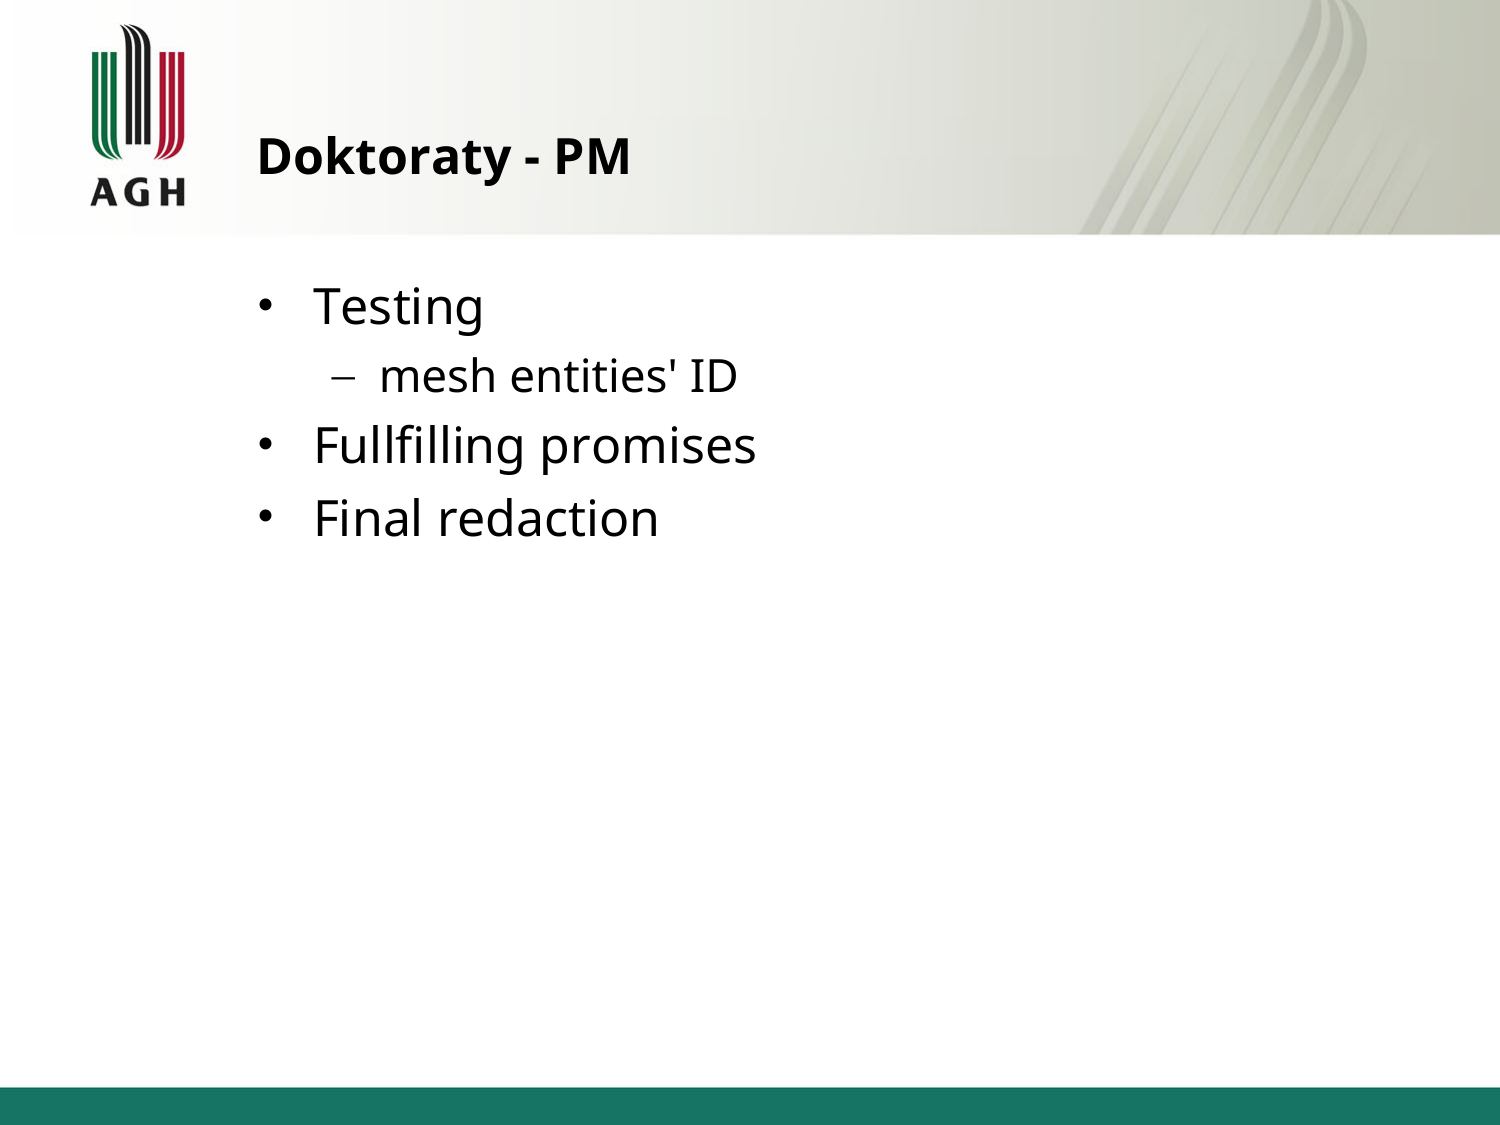

# Doktoraty - PM
Testing
mesh entities' ID
Fullfilling promises
Final redaction